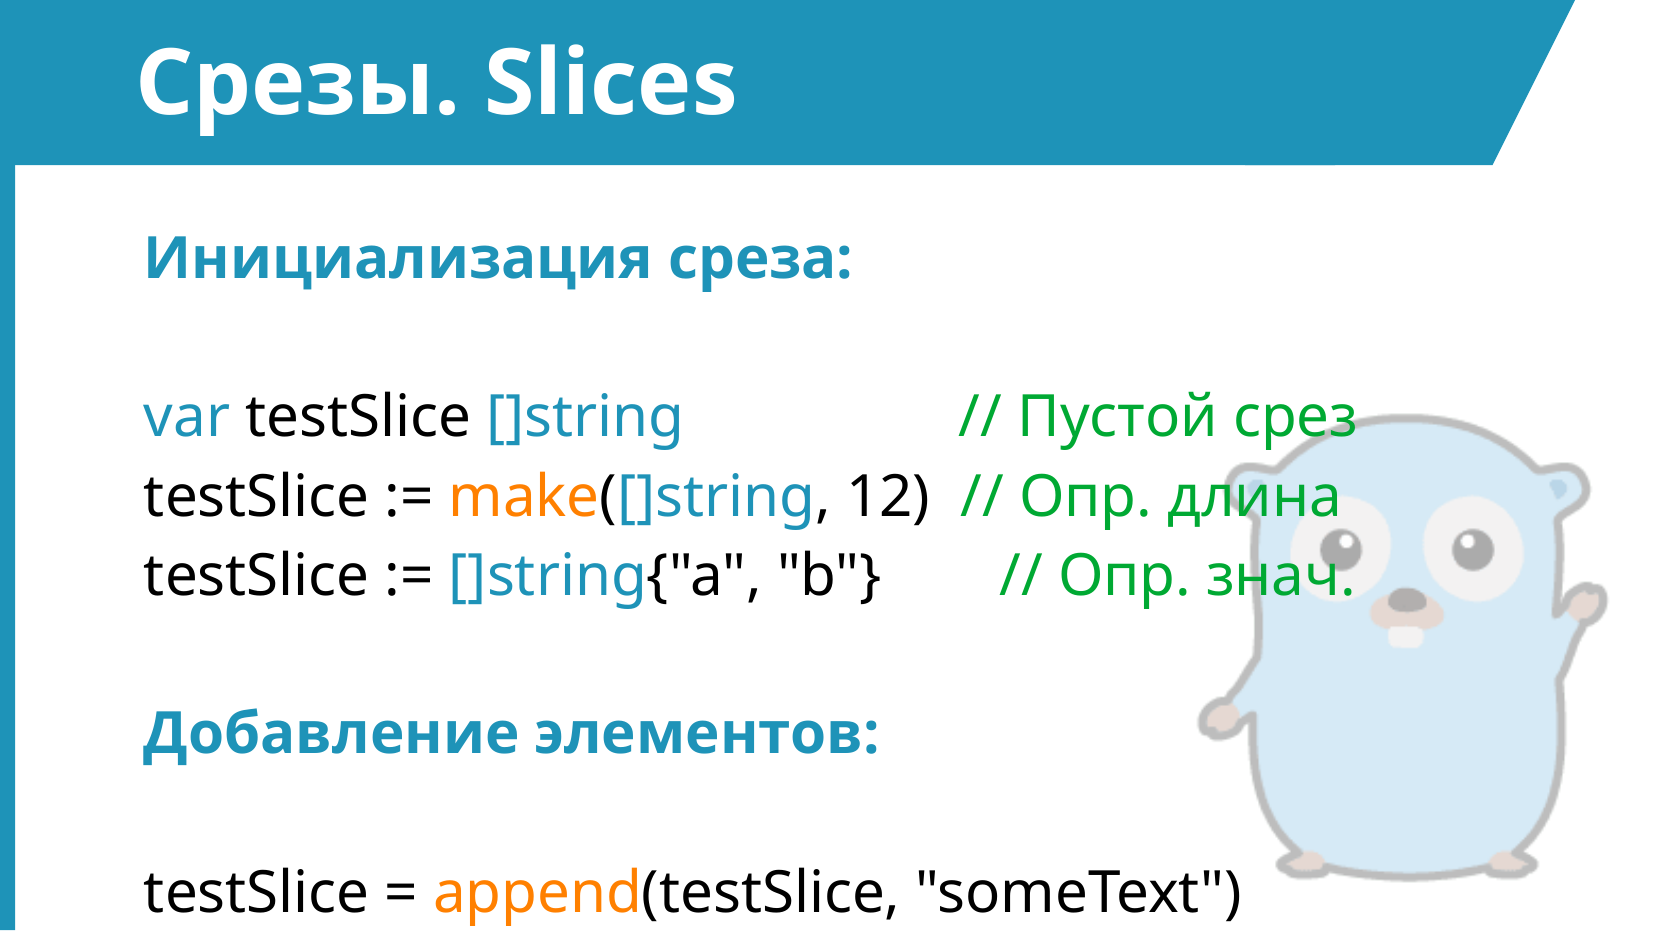

# Срезы. Slices
Инициализация среза:
var testSlice []string // Пустой срез
testSlice := make([]string, 12) // Опр. длина
testSlice := []string{"a", "b"} 	 // Опр. знач.
Добавление элементов:
testSlice = append(testSlice, "someText")